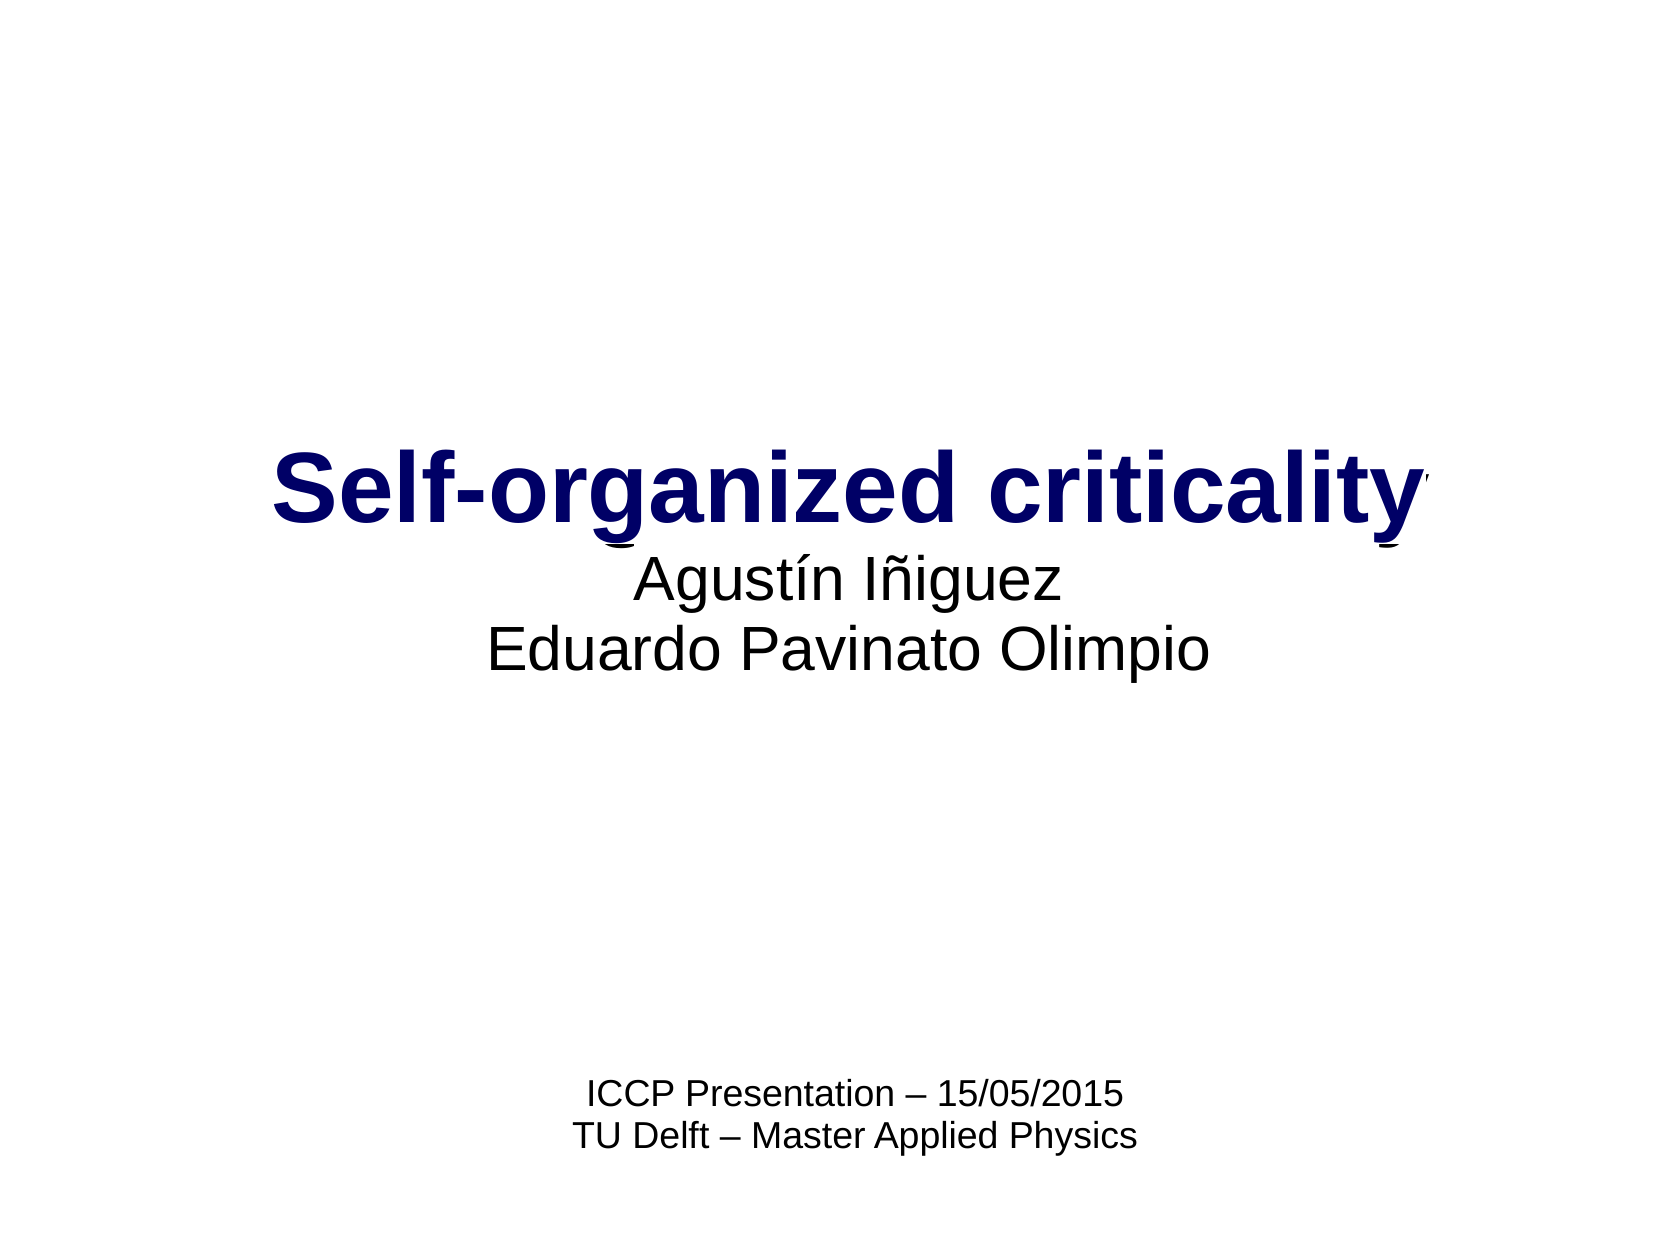

# Self-organized criticality
Agustín Iñiguez
Eduardo Pavinato Olimpio
ICCP Presentation – 15/05/2015
TU Delft – Master Applied Physics